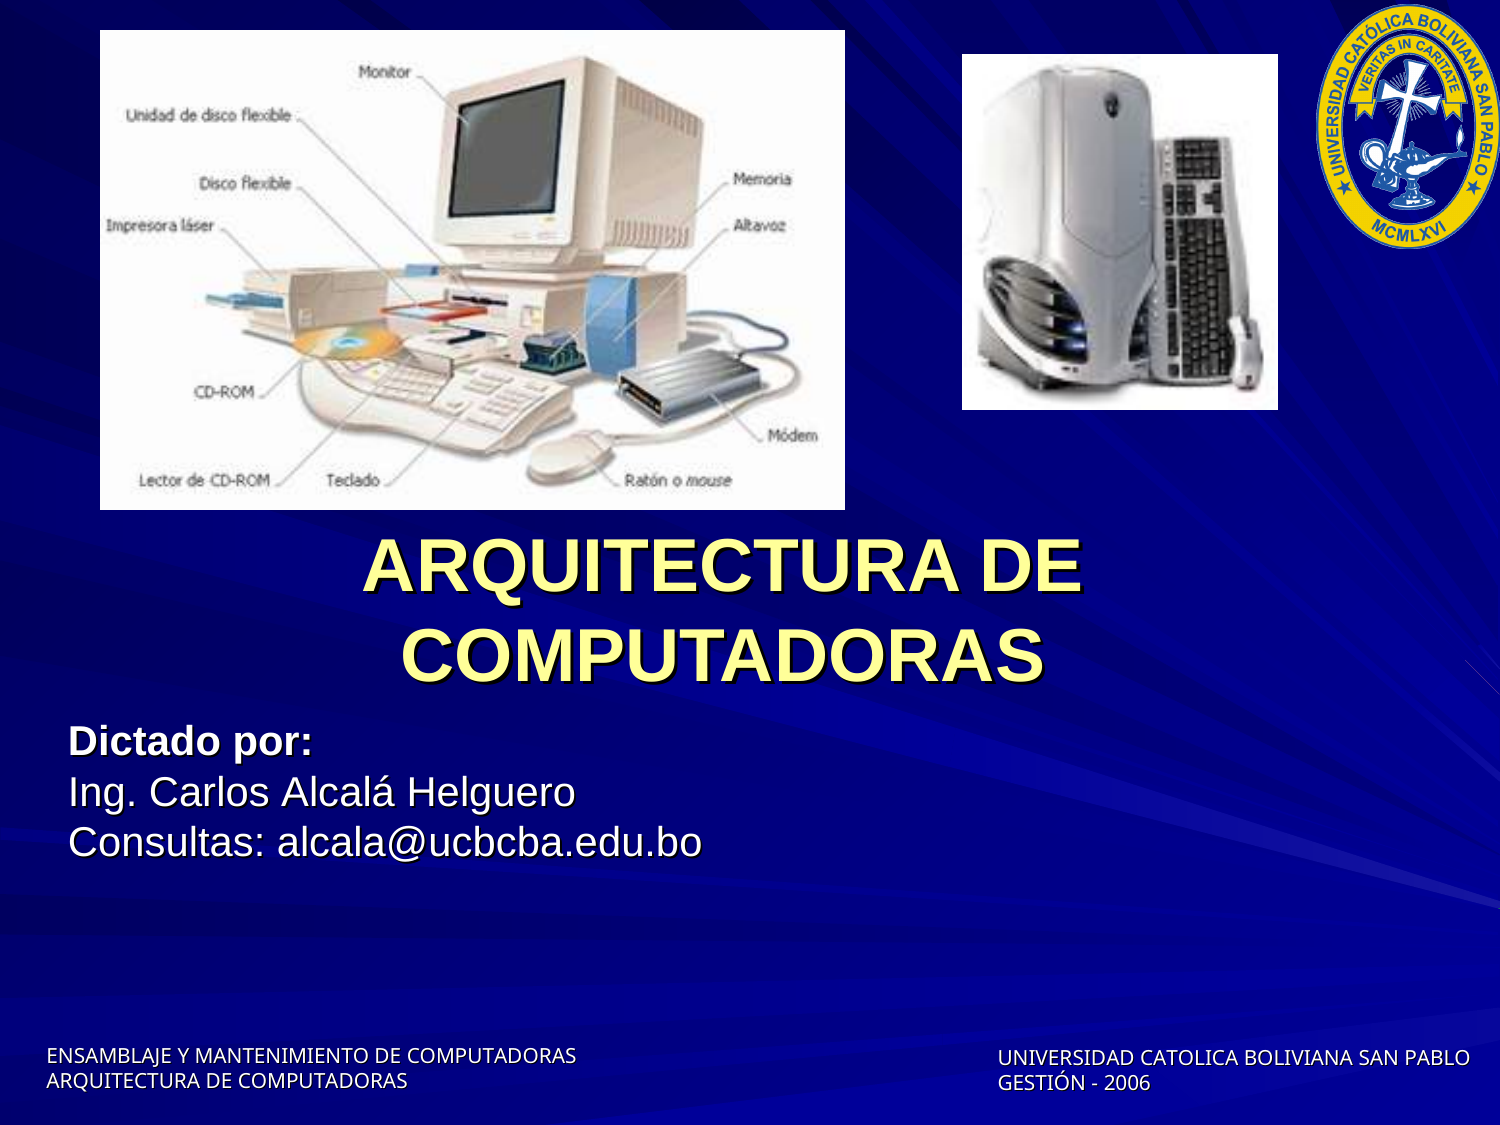

# ARQUITECTURA DE COMPUTADORAS
Dictado por:
Ing. Carlos Alcalá Helguero
Consultas: alcala@ucbcba.edu.bo